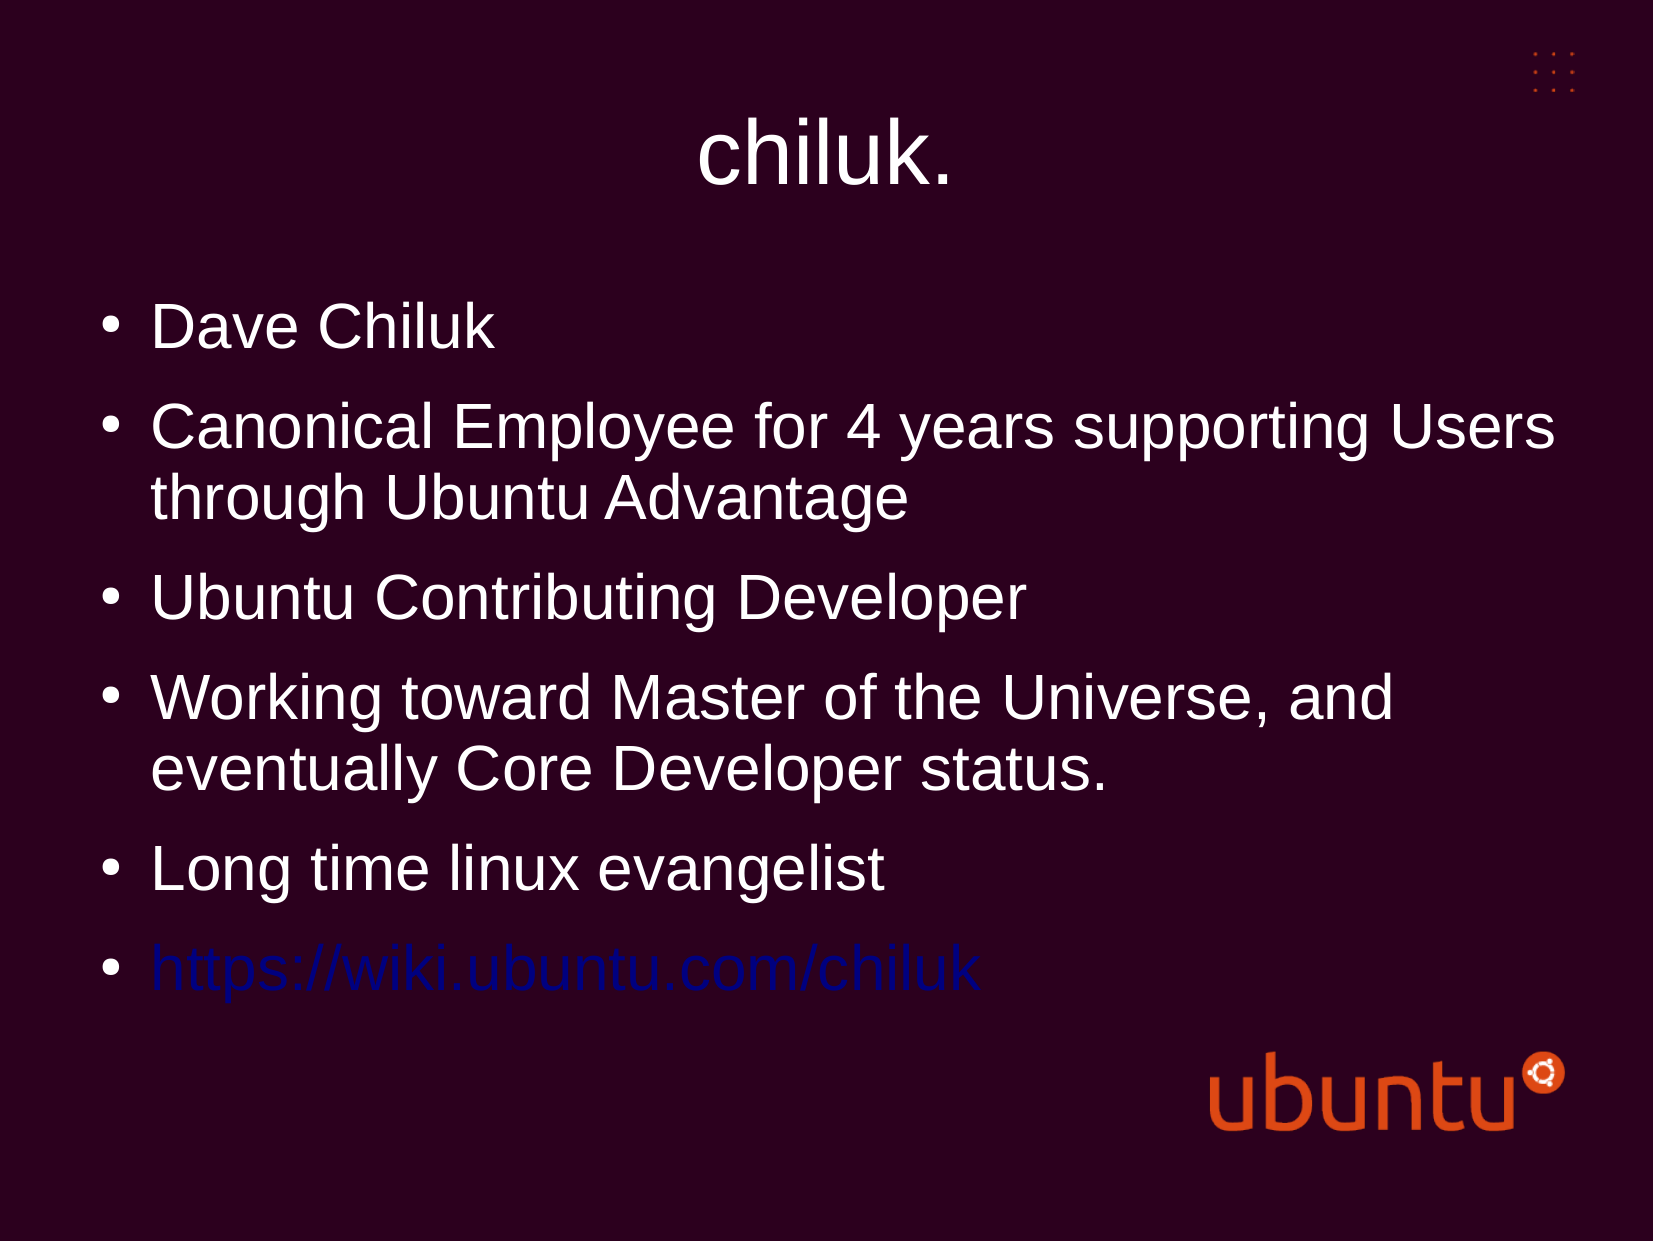

# chiluk.
Dave Chiluk
Canonical Employee for 4 years supporting Users through Ubuntu Advantage
Ubuntu Contributing Developer
Working toward Master of the Universe, and eventually Core Developer status.
Long time linux evangelist
https://wiki.ubuntu.com/chiluk